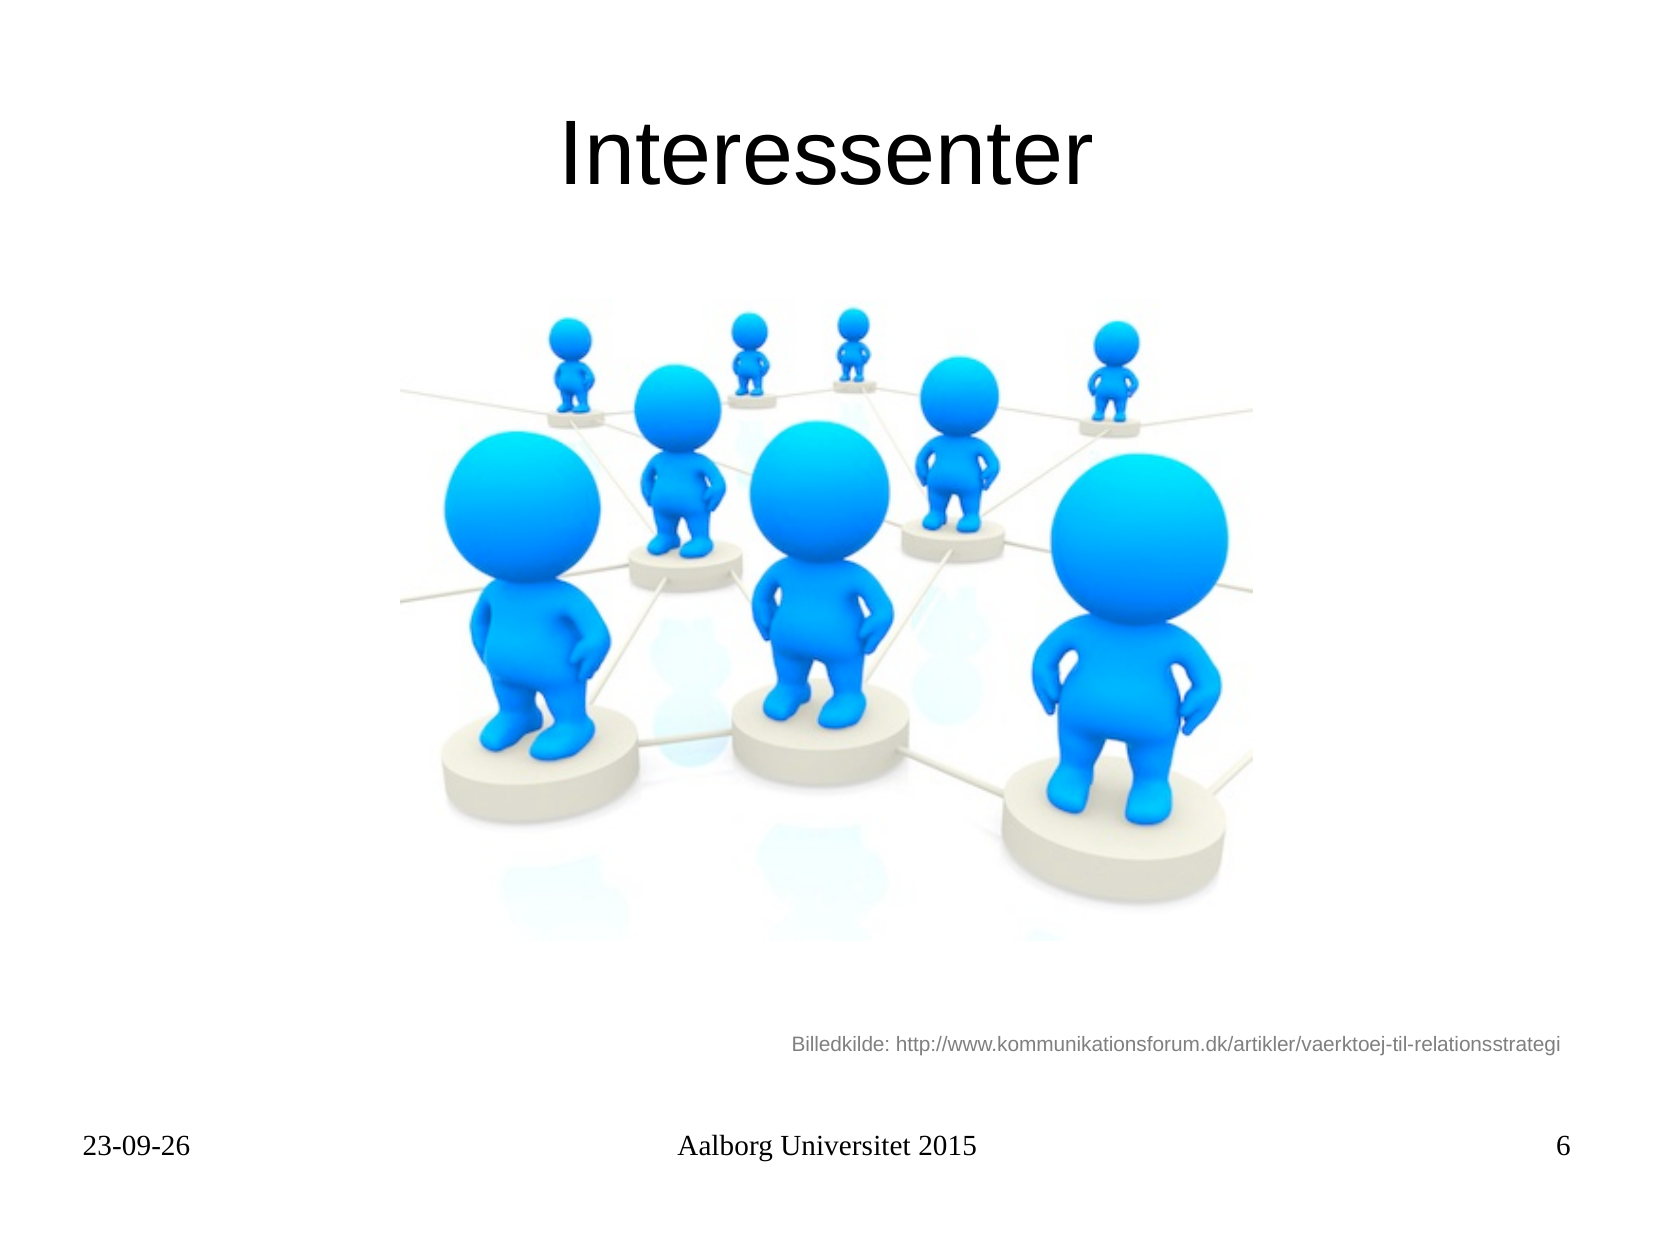

# Interessenter
Billedkilde: http://www.kommunikationsforum.dk/artikler/vaerktoej-til-relationsstrategi
Aalborg Universitet 2015
6